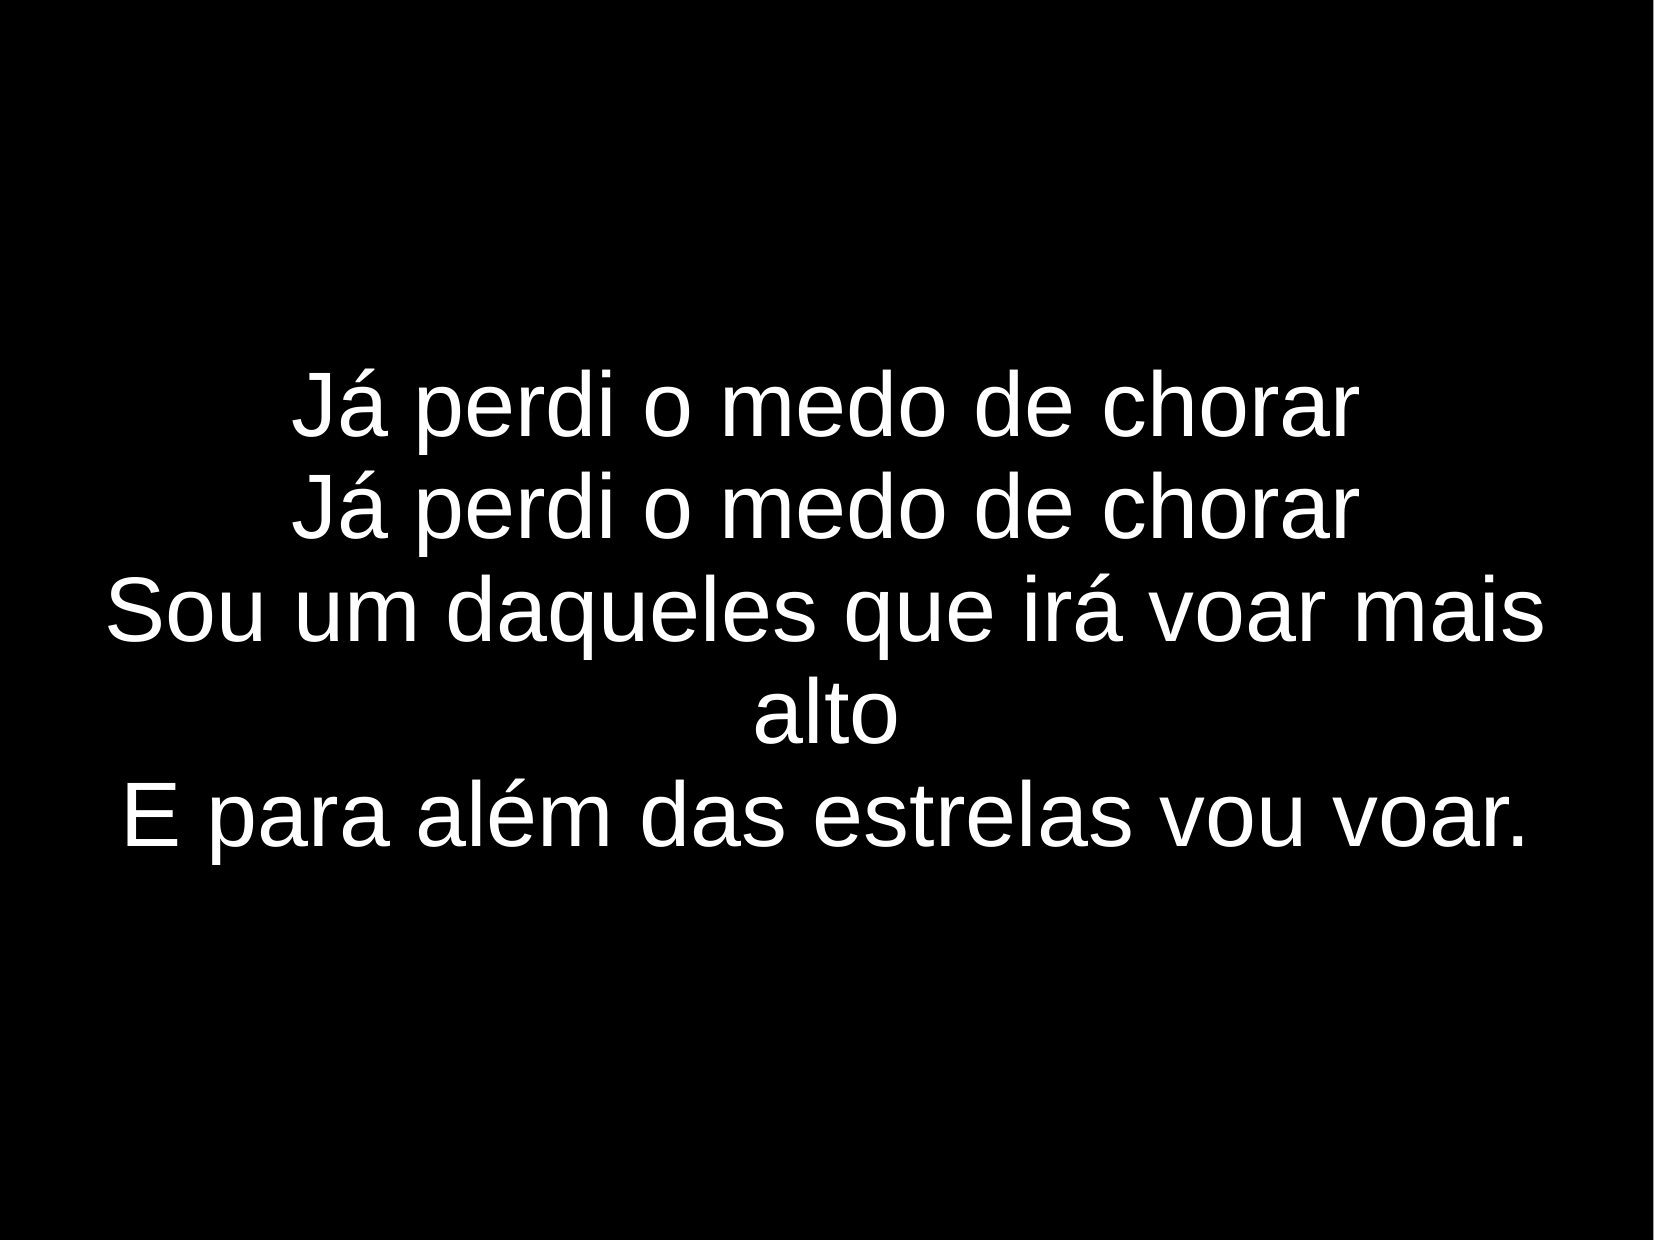

# Já perdi o medo de chorar
Já perdi o medo de chorar
Sou um daqueles que irá voar mais alto
E para além das estrelas vou voar.